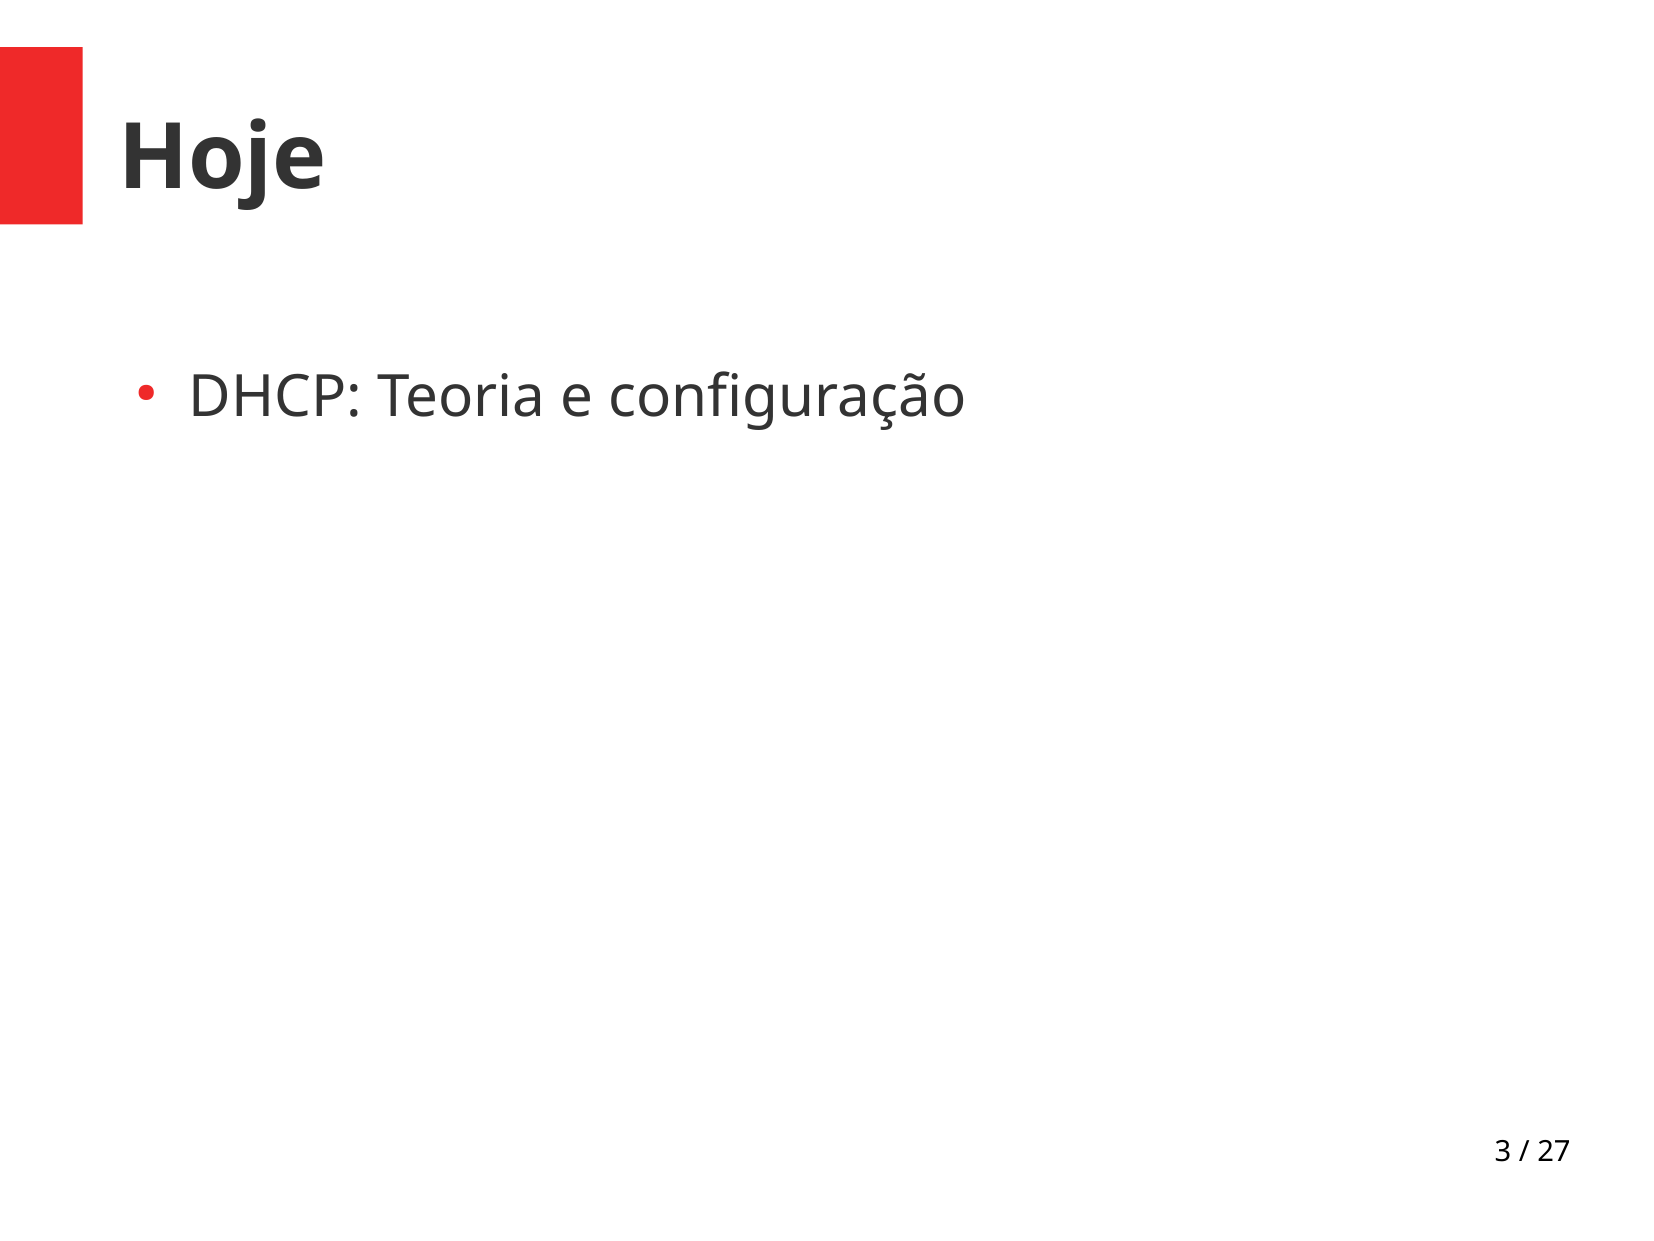

# Hoje
DHCP: Teoria e configuração
3